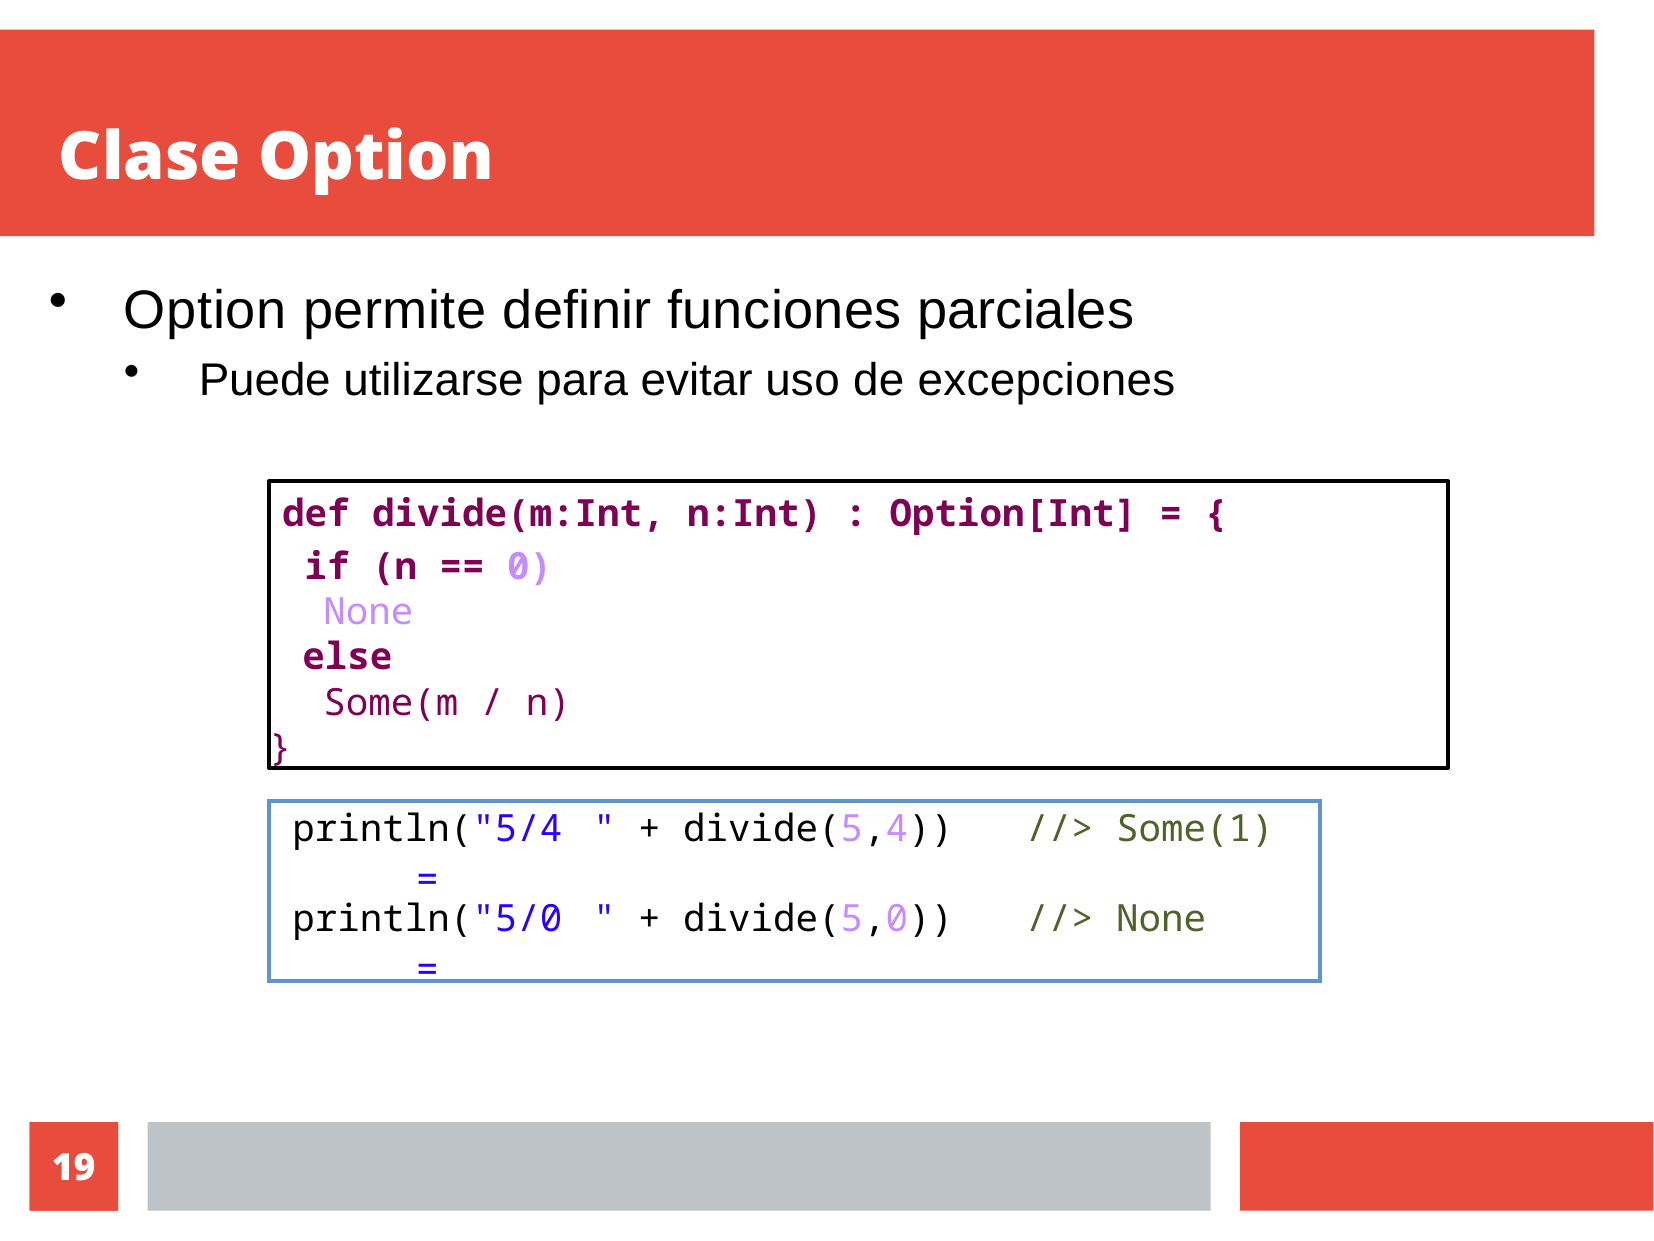

# Clase Option
Option permite definir funciones parciales
Puede utilizarse para evitar uso de excepciones
def divide(m:Int, n:Int) : Option[Int] = {
 if (n == 0)
None
	else
Some(m / n)
}
| println("5/4 = | " + divide(5,4)) | //> Some(1) |
| --- | --- | --- |
| println("5/0 = | " + divide(5,0)) | //> None |
19